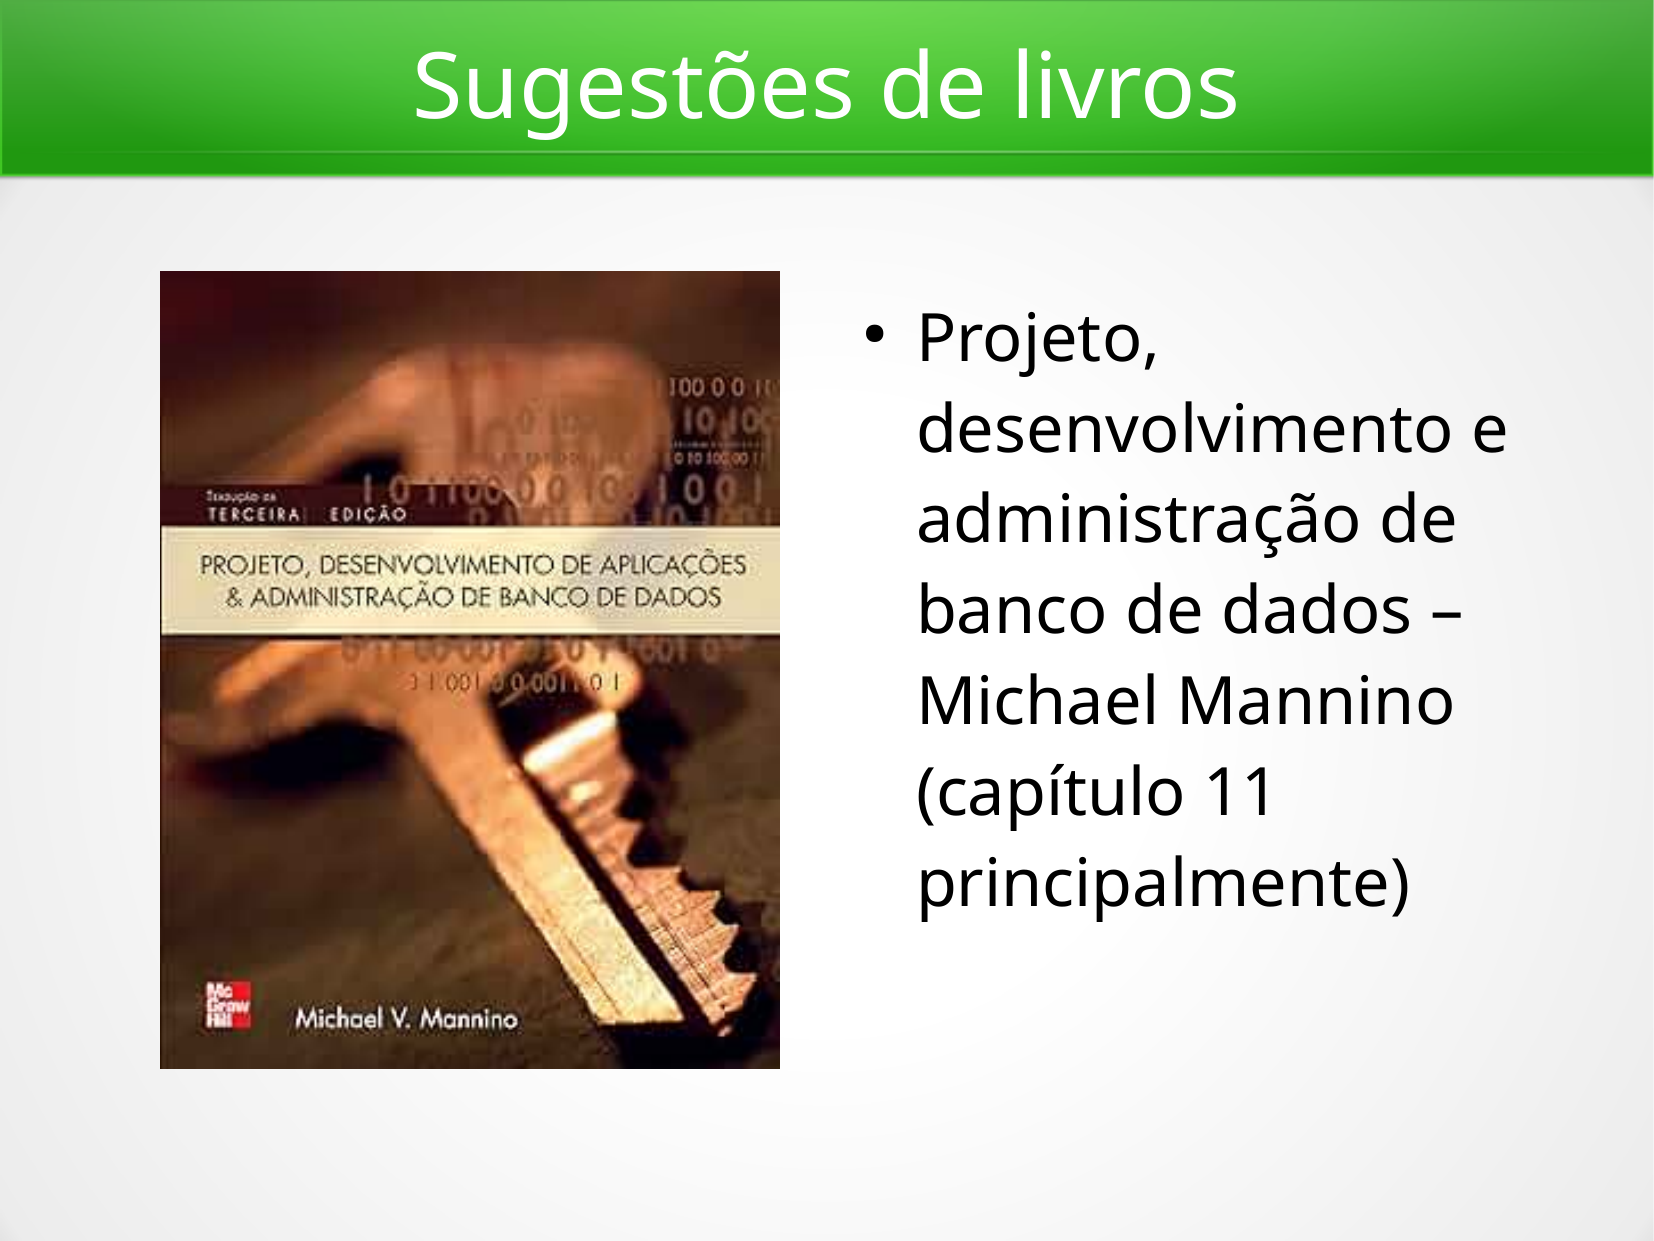

# Sugestões de livros
Projeto, desenvolvimento e administração de banco de dados – Michael Mannino (capítulo 11 principalmente)